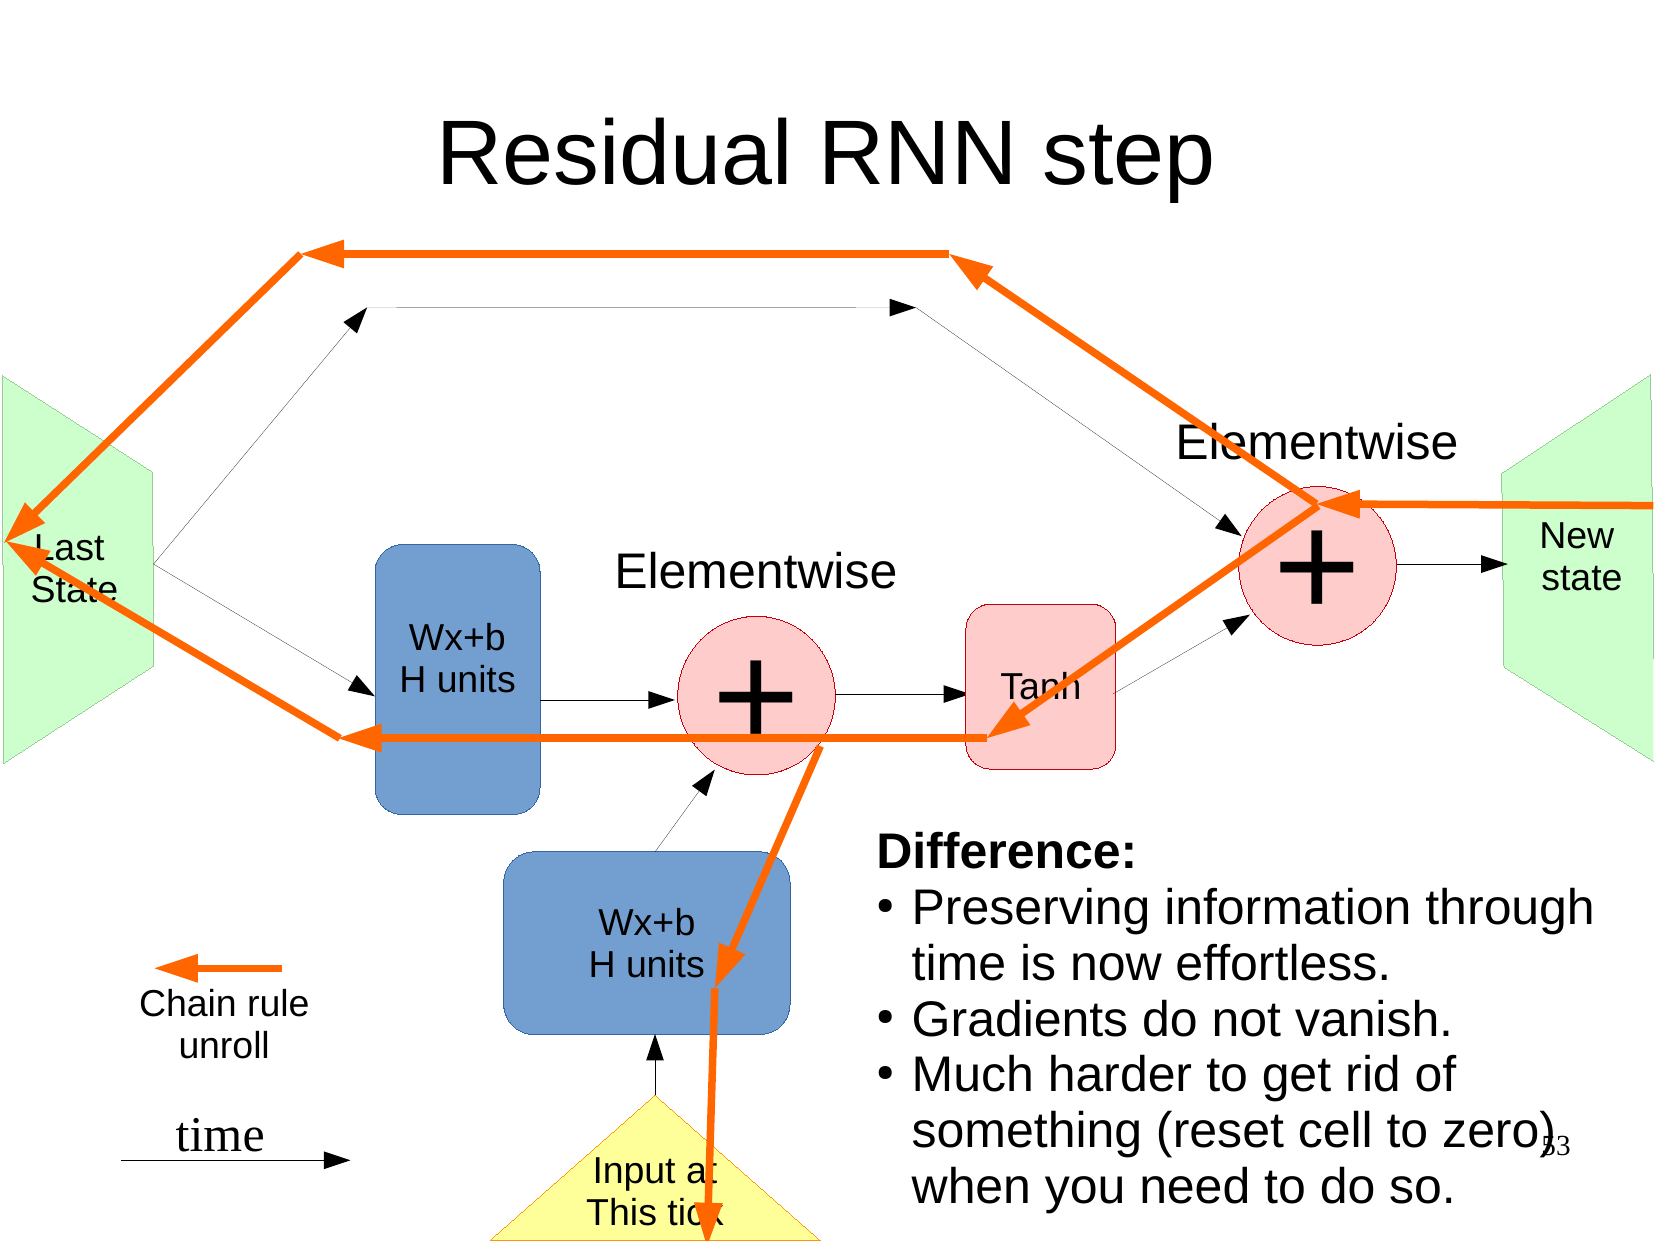

# Residual RNN step
Elementwise
+
New
state
Last
 State
Elementwise
Wx+b
H units
Tanh
+
Difference:
Preserving information through time is now effortless.
Gradients do not vanish.
Much harder to get rid of something (reset cell to zero) when you need to do so.
Wx+b
H units
Chain rule
unroll
Input at
This tick
time
53